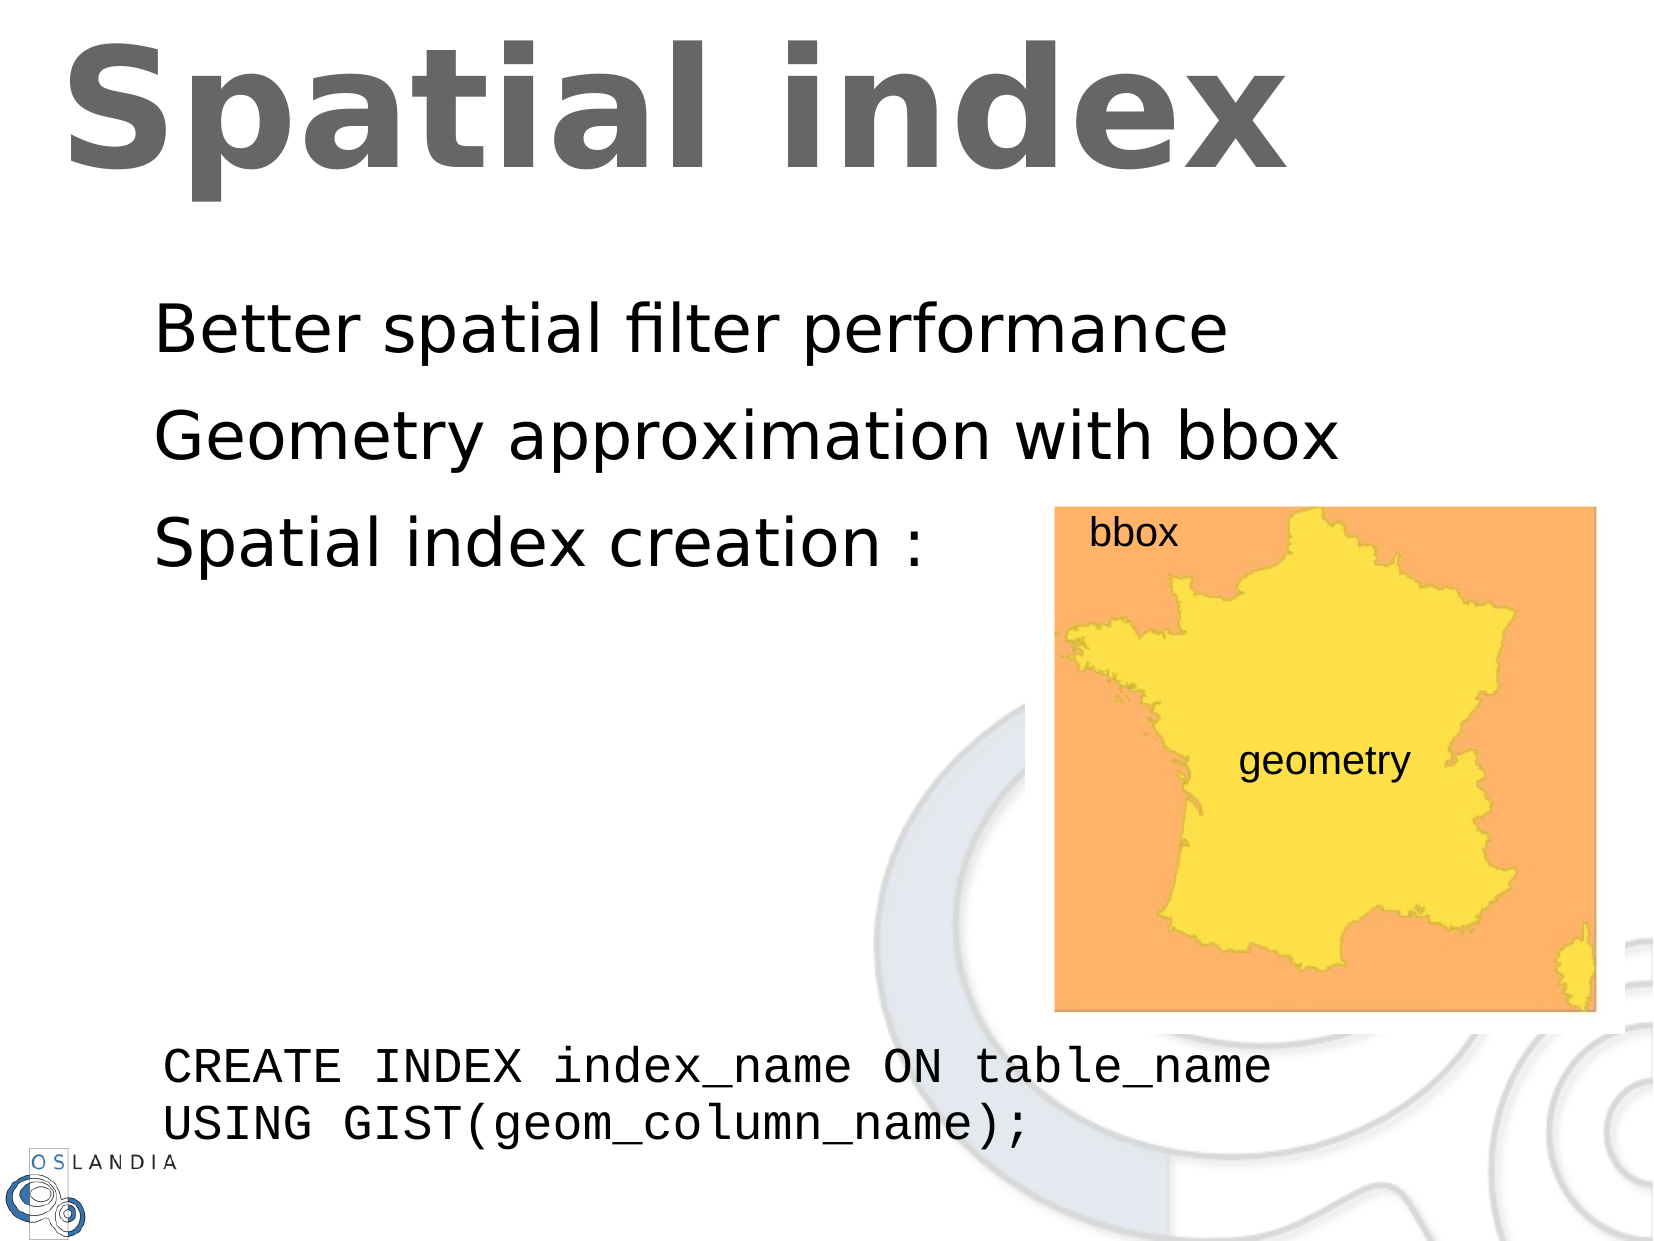

# Spatial index
Better spatial filter performance
Geometry approximation with bbox
Spatial index creation :
geometry
bbox
CREATE INDEX index_name ON table_name
USING GIST(geom_column_name);